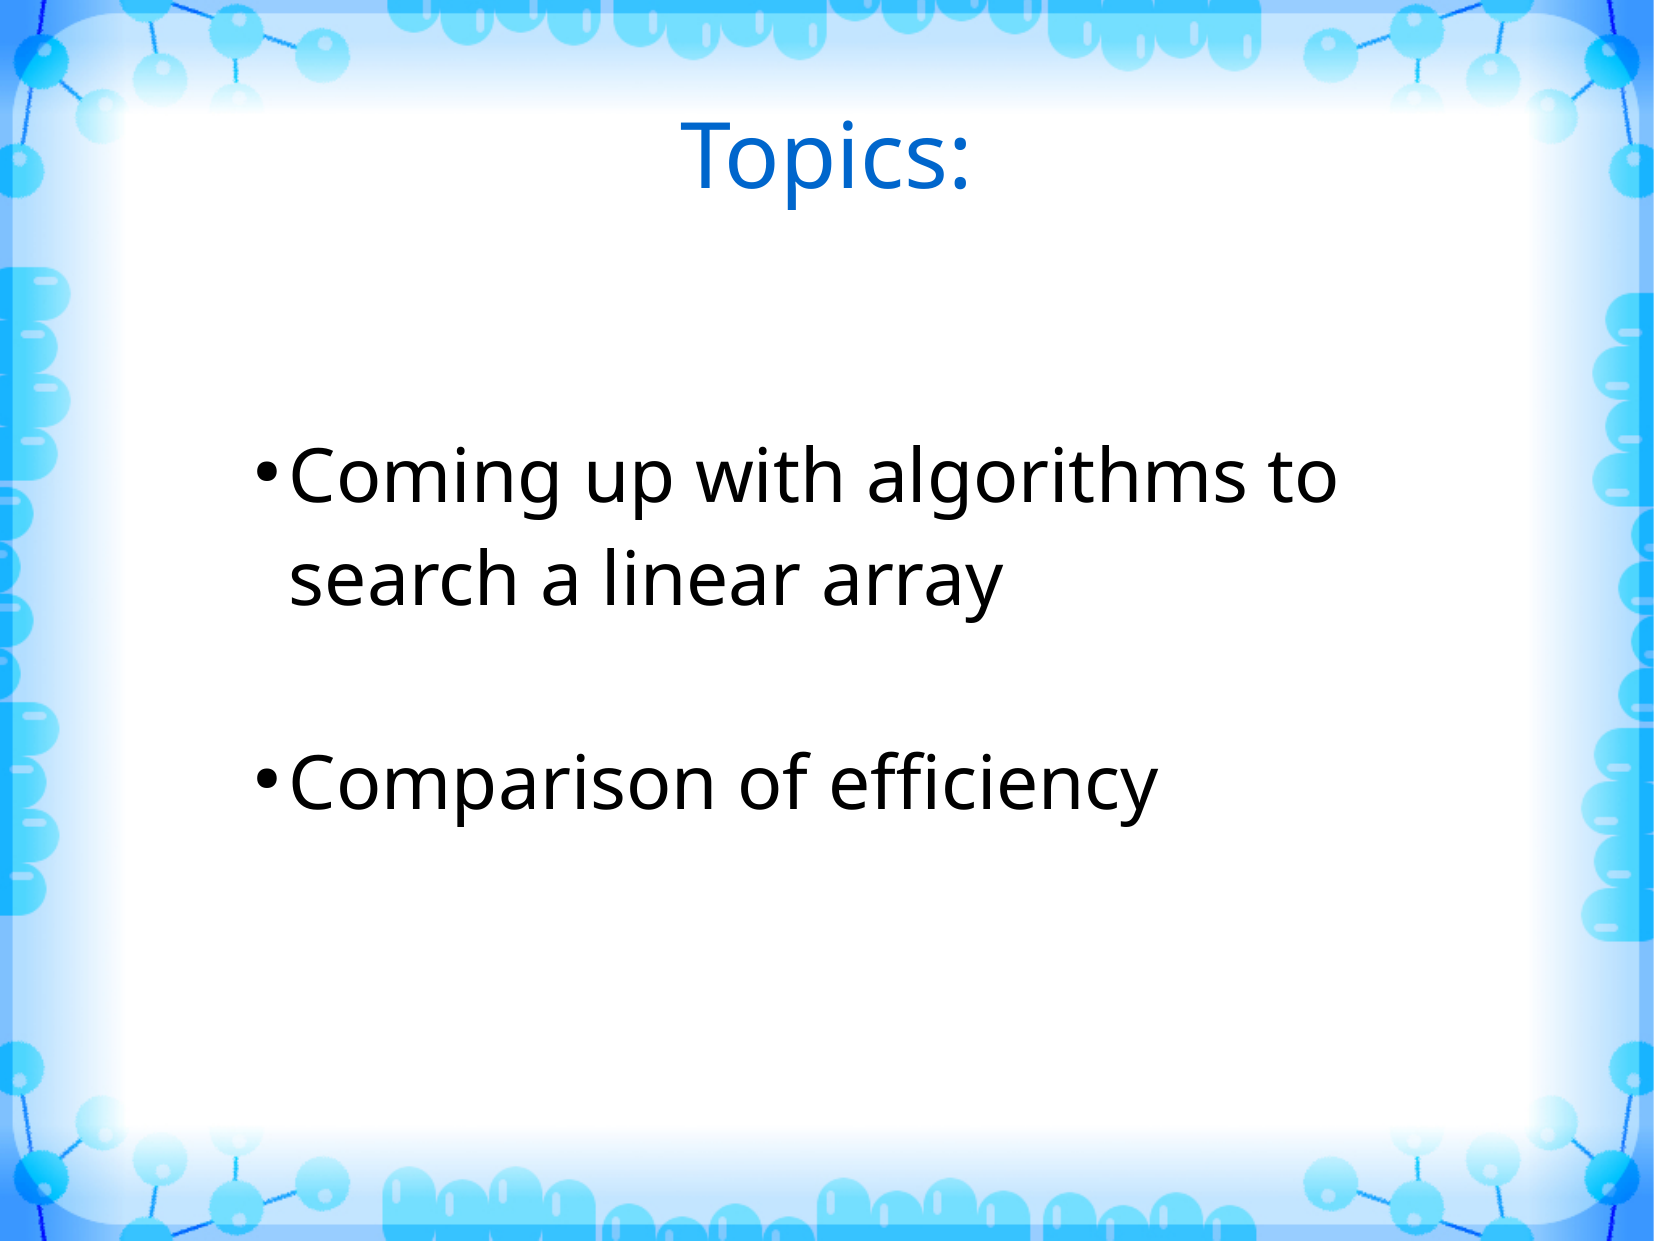

# Topics:
Coming up with algorithms to search a linear array
Comparison of efficiency